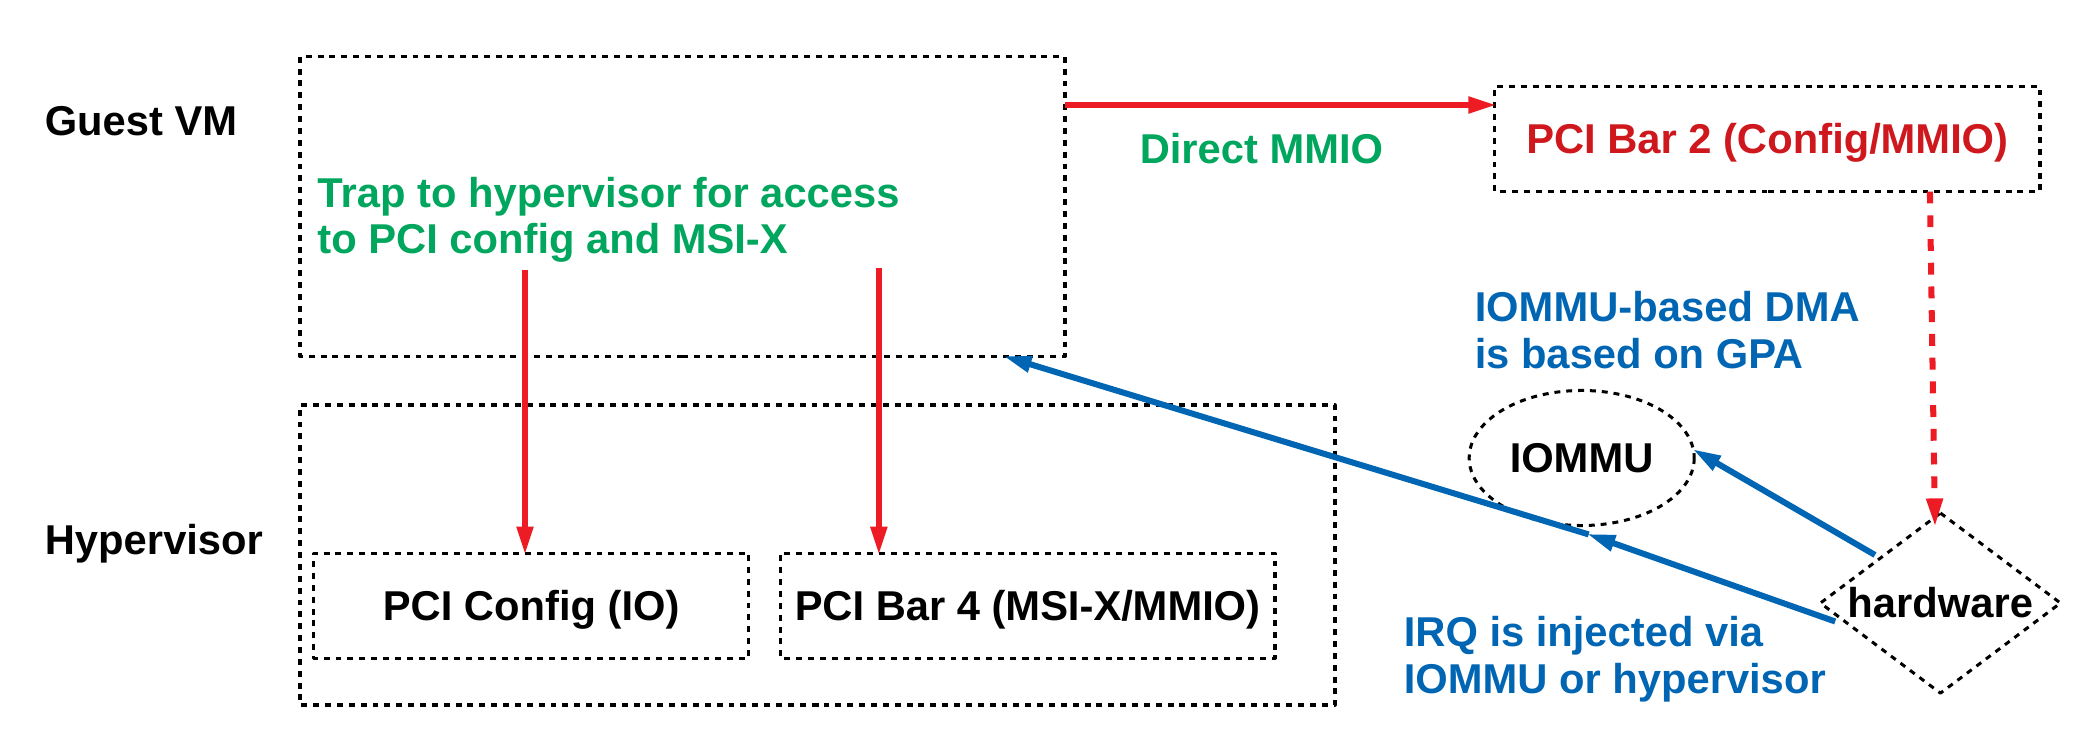

PCI Bar 2 (Config/MMIO)
Guest VM
Direct MMIO
Trap to hypervisor for access
to PCI config and MSI-X
IOMMU-based DMA
is based on GPA
IOMMU
Hypervisor
hardware
PCI Config (IO)
PCI Bar 4 (MSI-X/MMIO)
IRQ is injected via
IOMMU or hypervisor